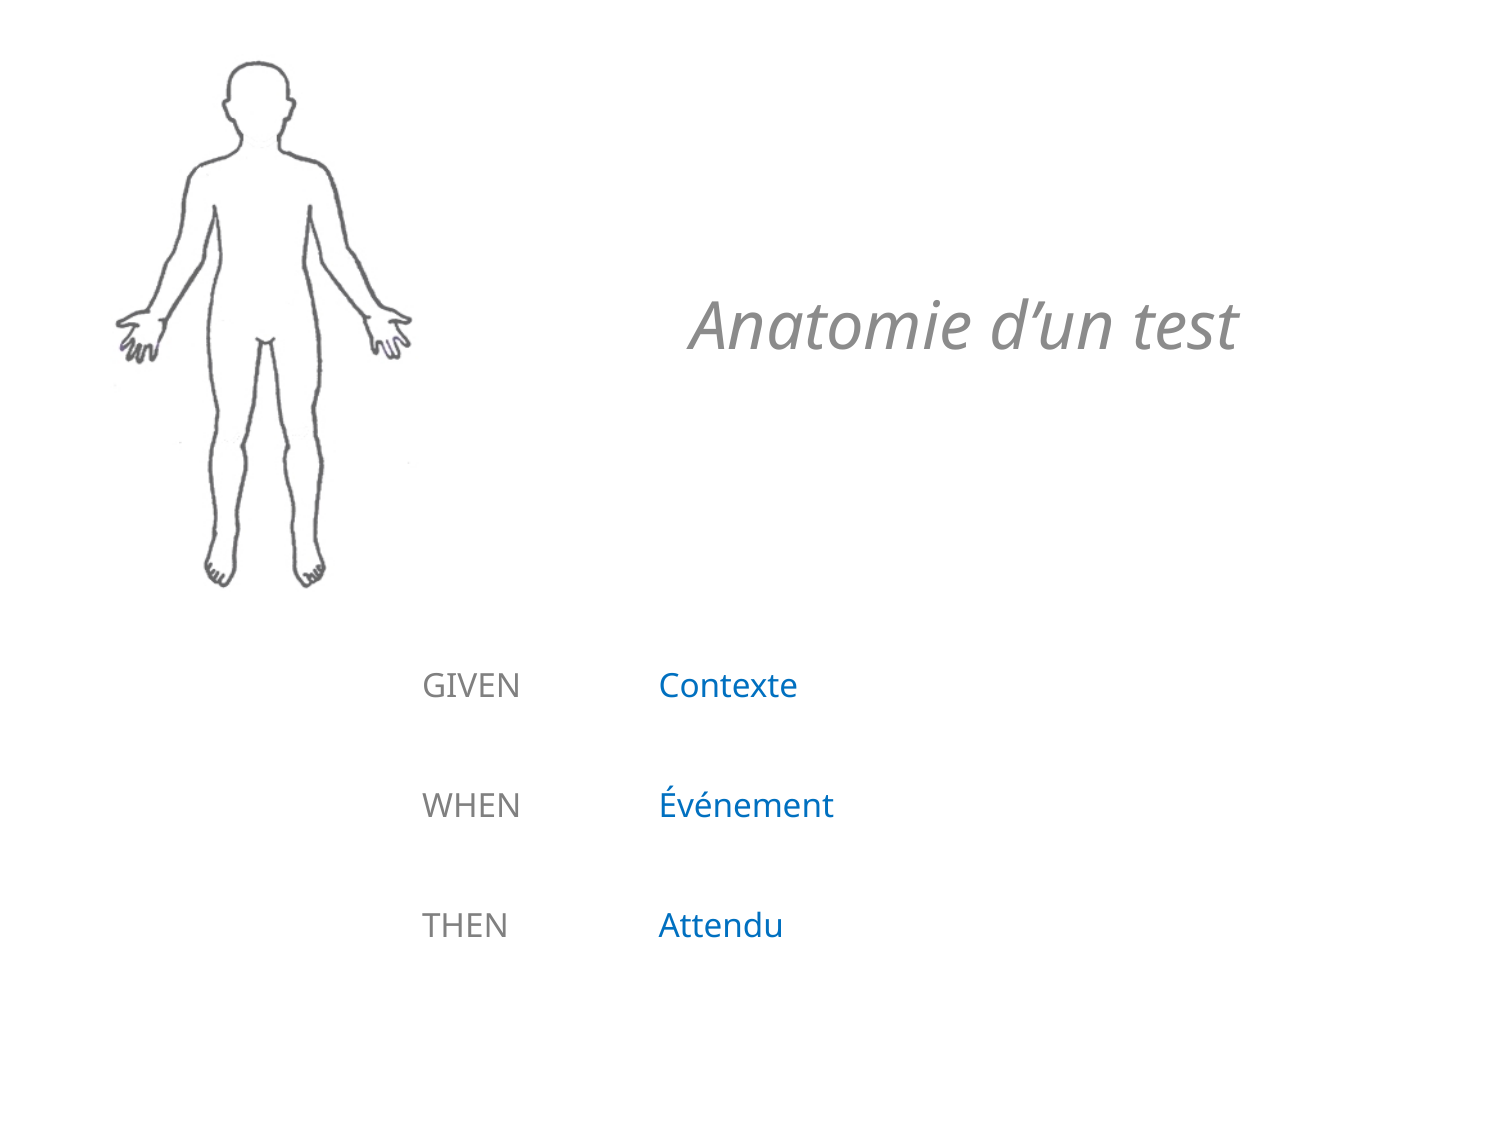

Anatomie d’un test
GIVEN
WHEN
THEN
Contexte
Événement
Attendu